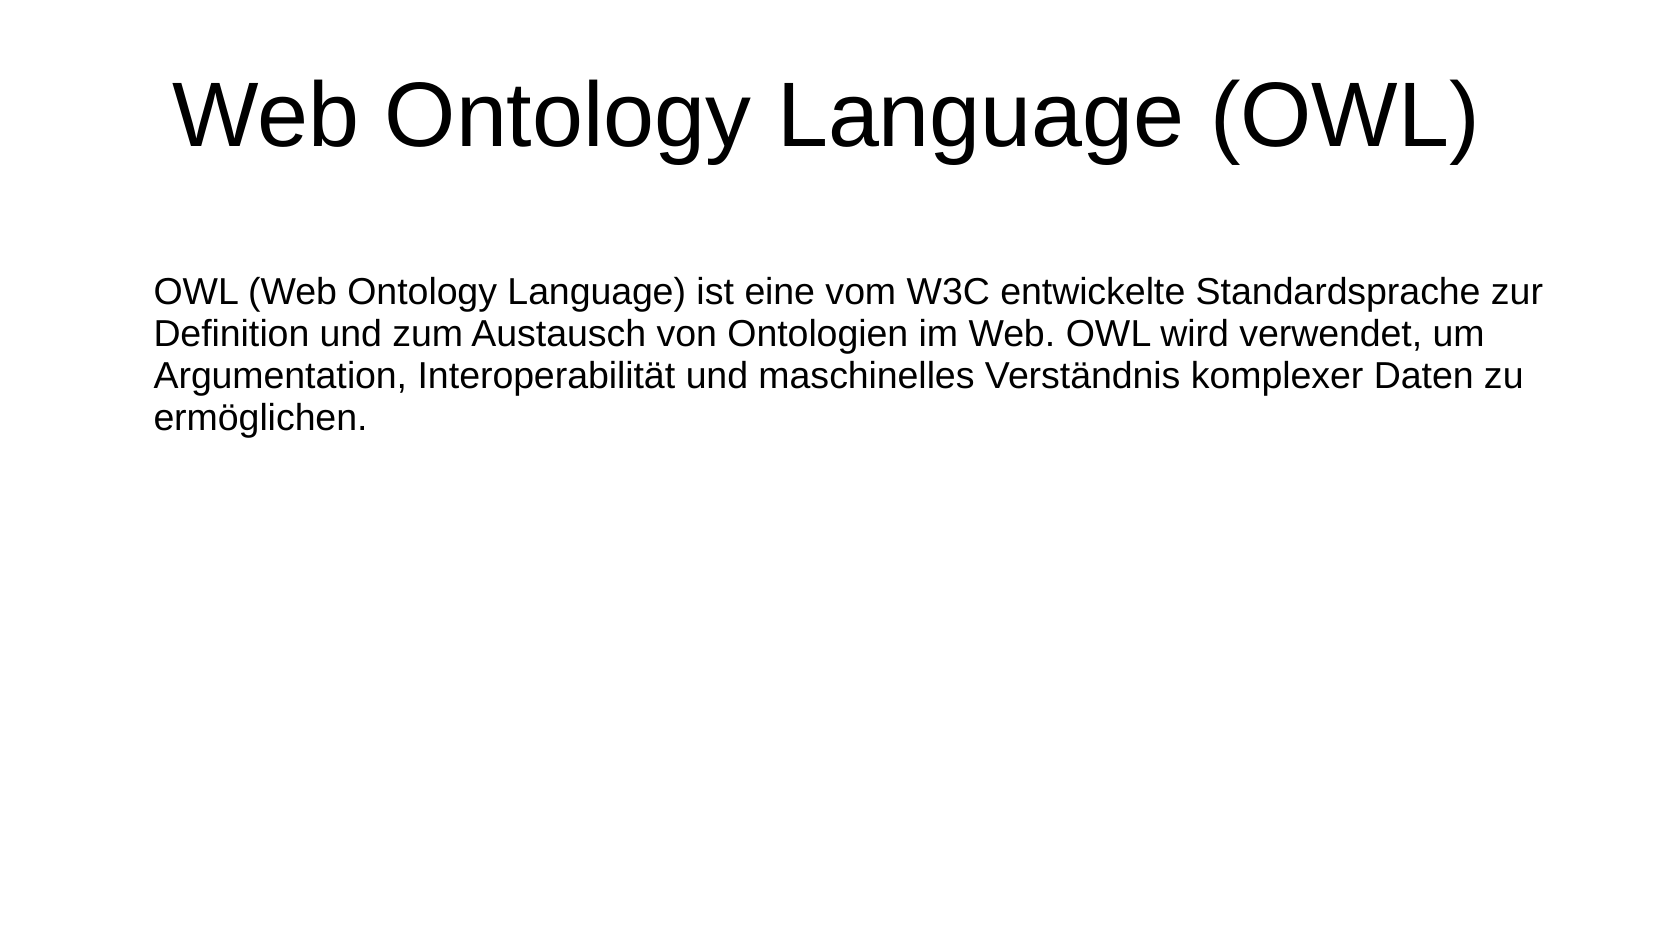

# Web Ontology Language (OWL)
OWL (Web Ontology Language) ist eine vom W3C entwickelte Standardsprache zur Definition und zum Austausch von Ontologien im Web. OWL wird verwendet, um Argumentation, Interoperabilität und maschinelles Verständnis komplexer Daten zu ermöglichen.